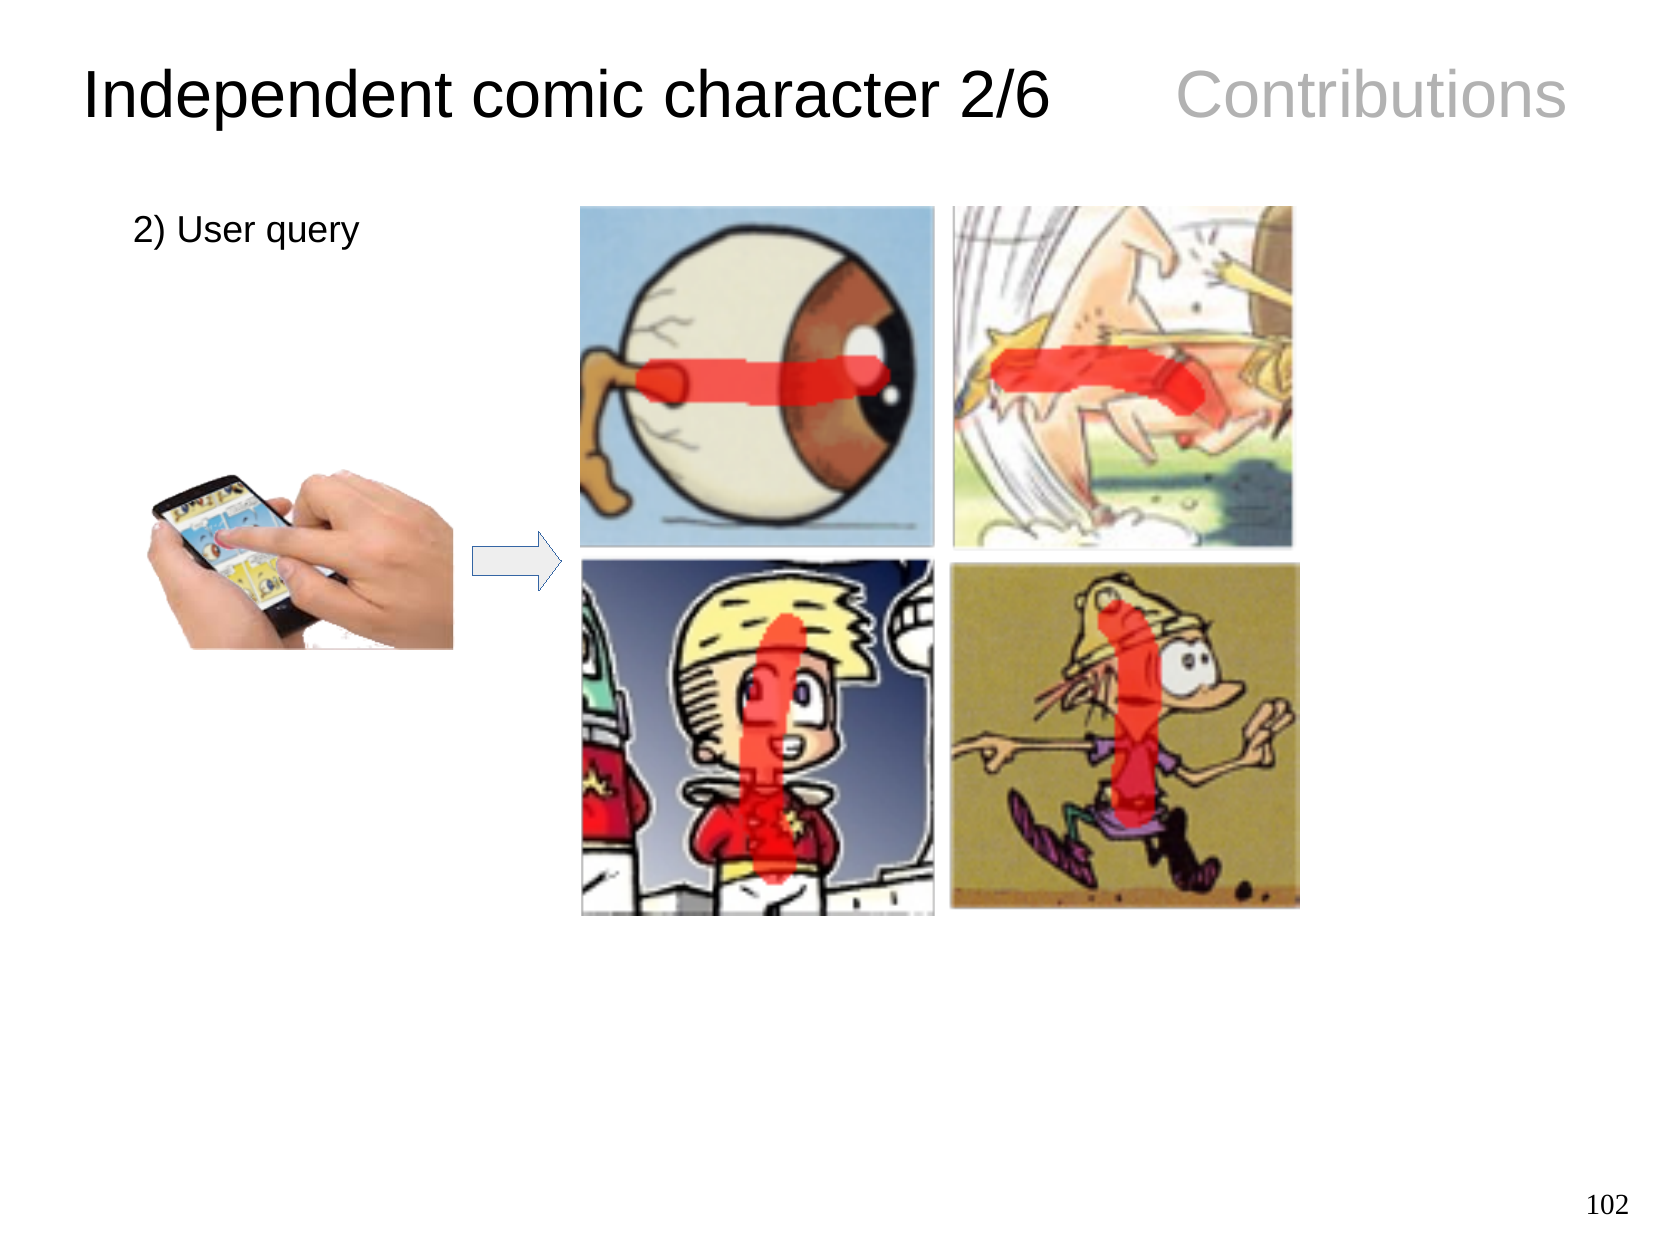

# Independent comic character 2/6
2) User query
102